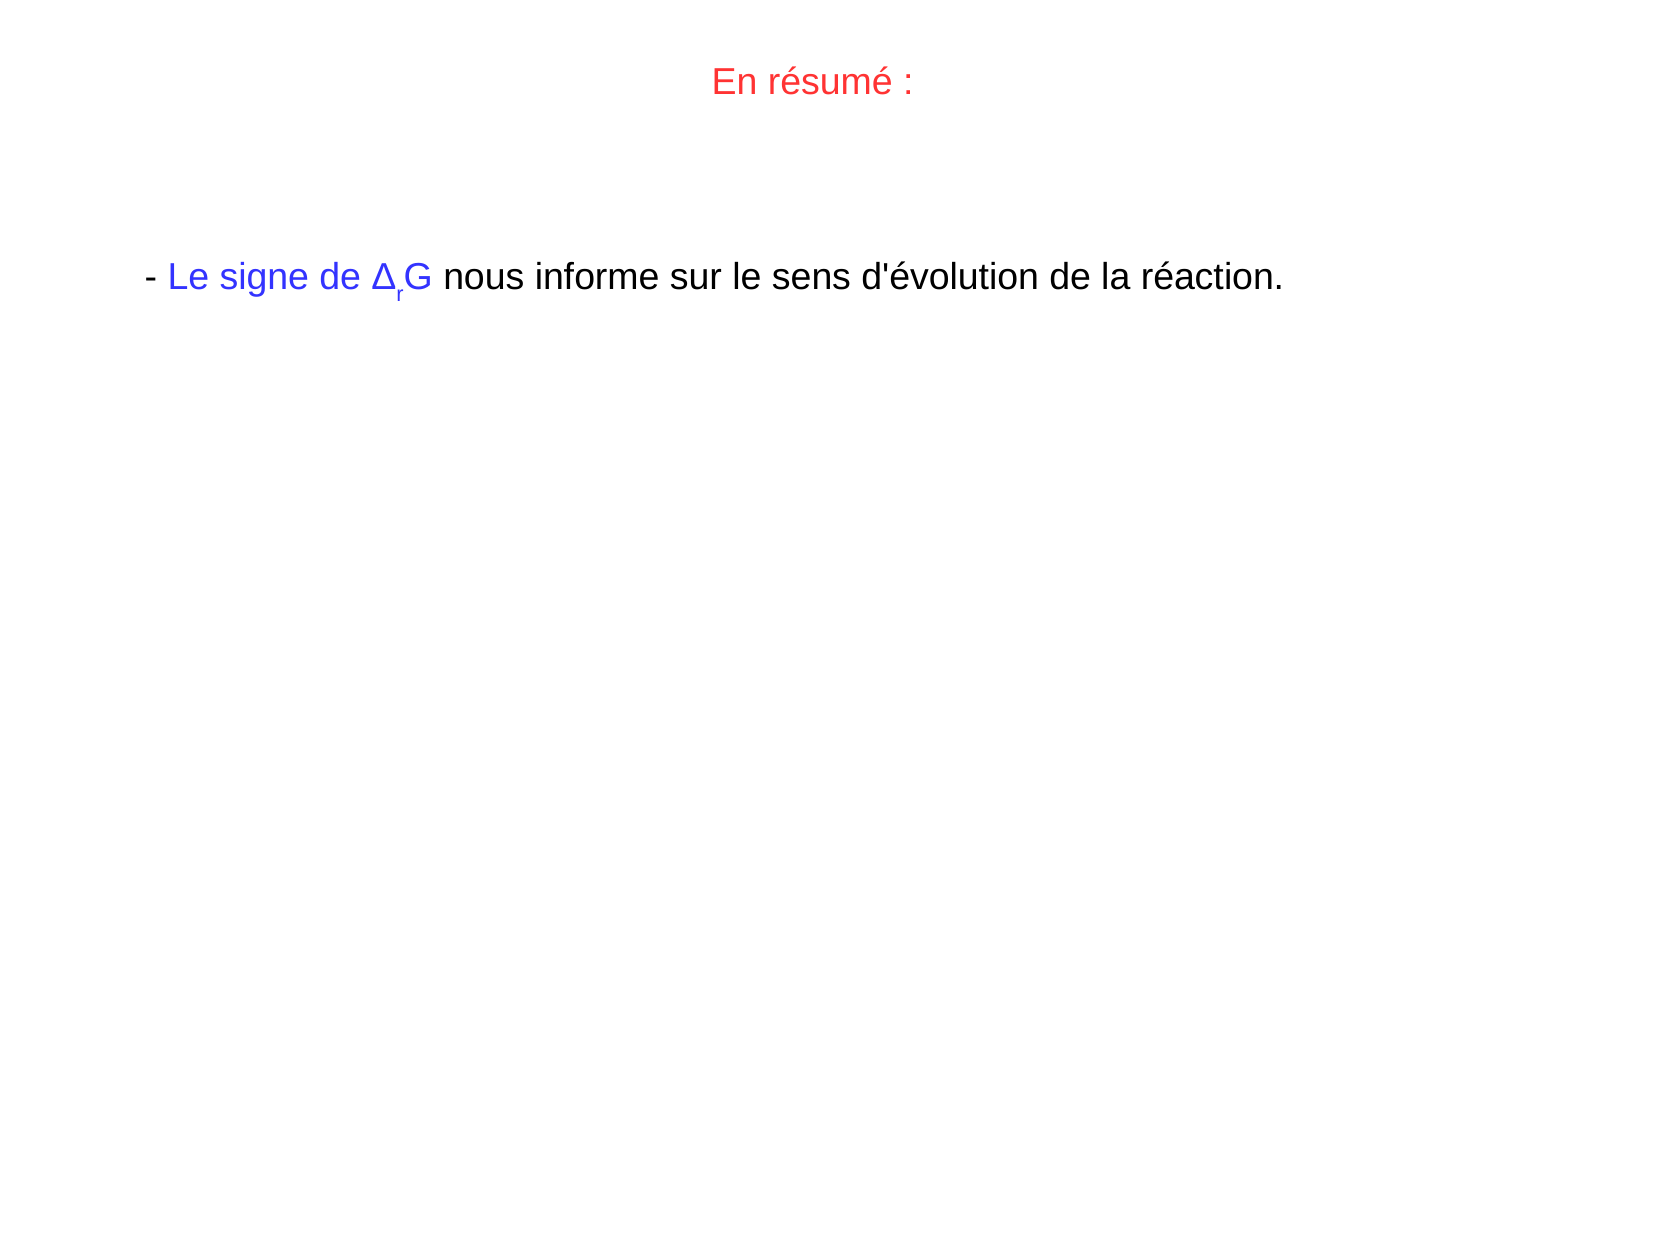

En résumé :
- Le signe de ΔrG nous informe sur le sens d'évolution de la réaction.